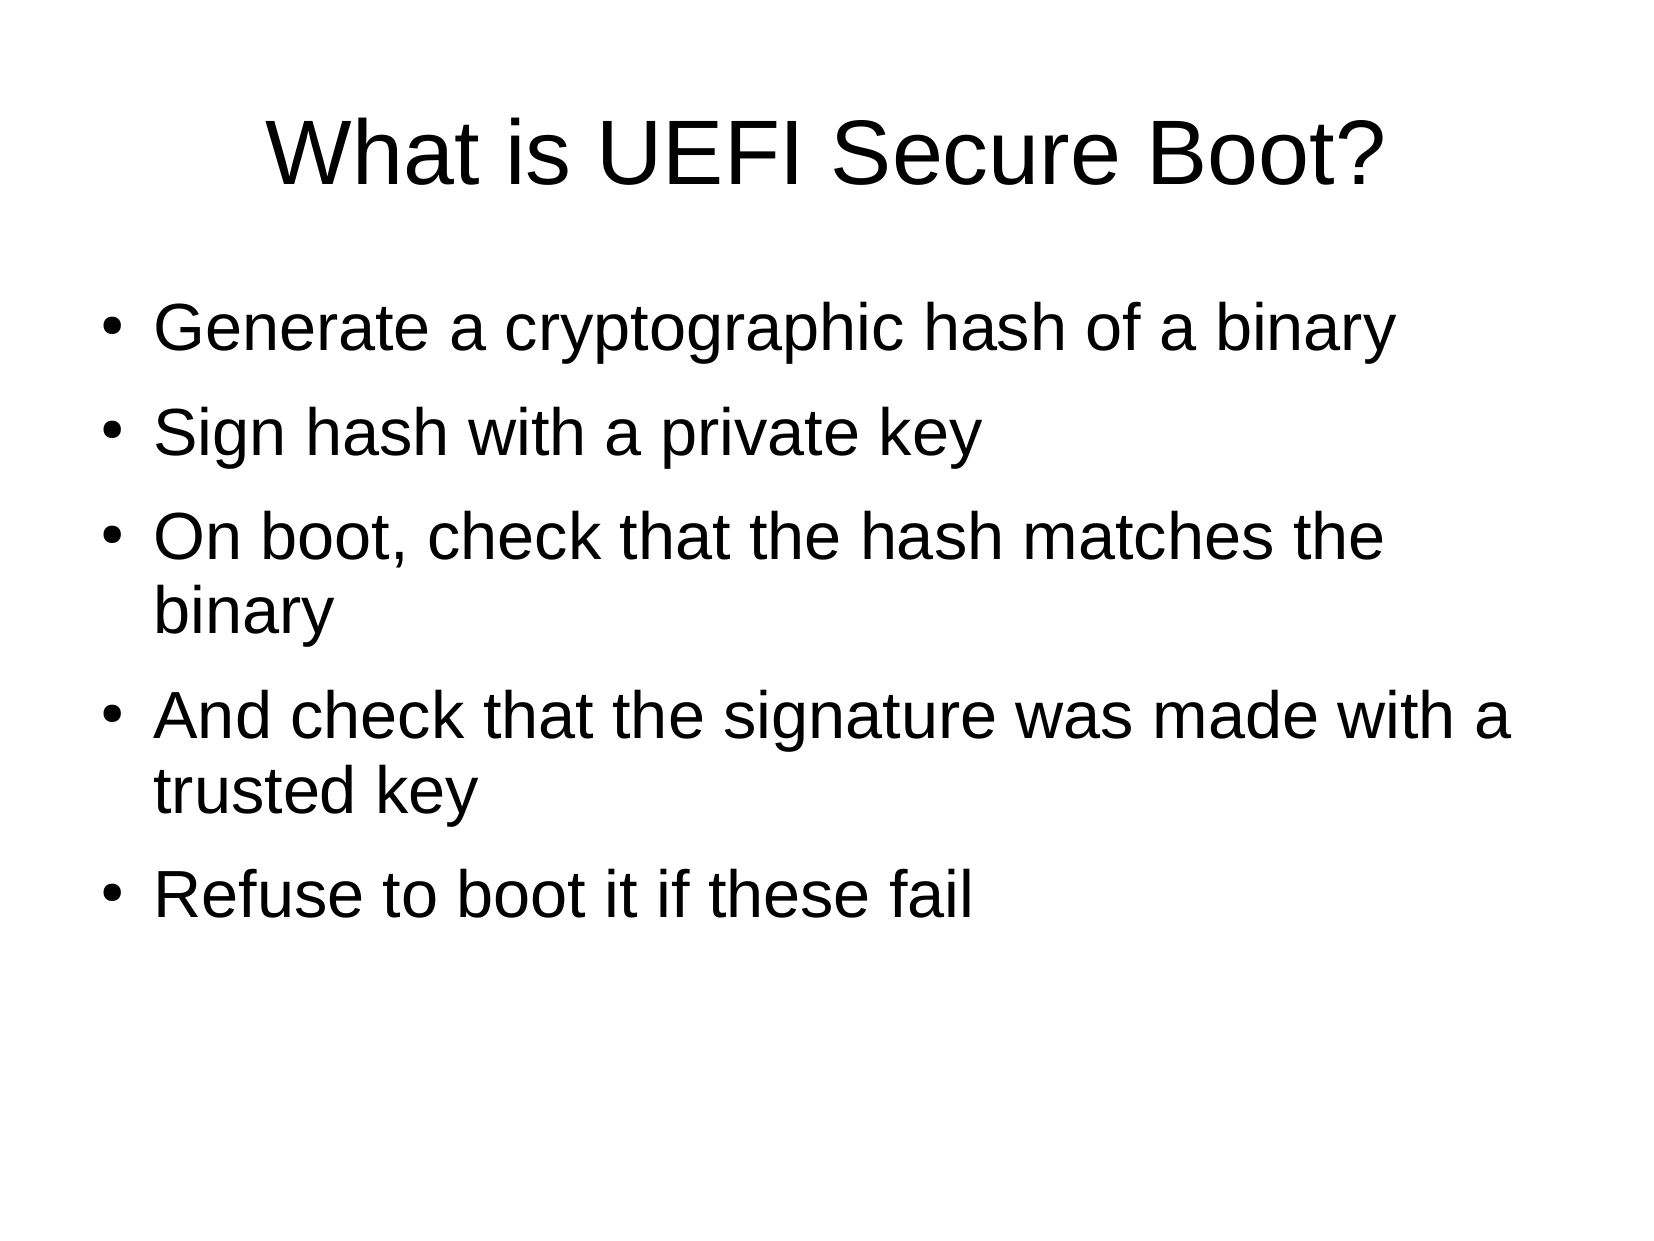

# What is UEFI Secure Boot?
Generate a cryptographic hash of a binary
Sign hash with a private key
On boot, check that the hash matches the binary
And check that the signature was made with a trusted key
Refuse to boot it if these fail